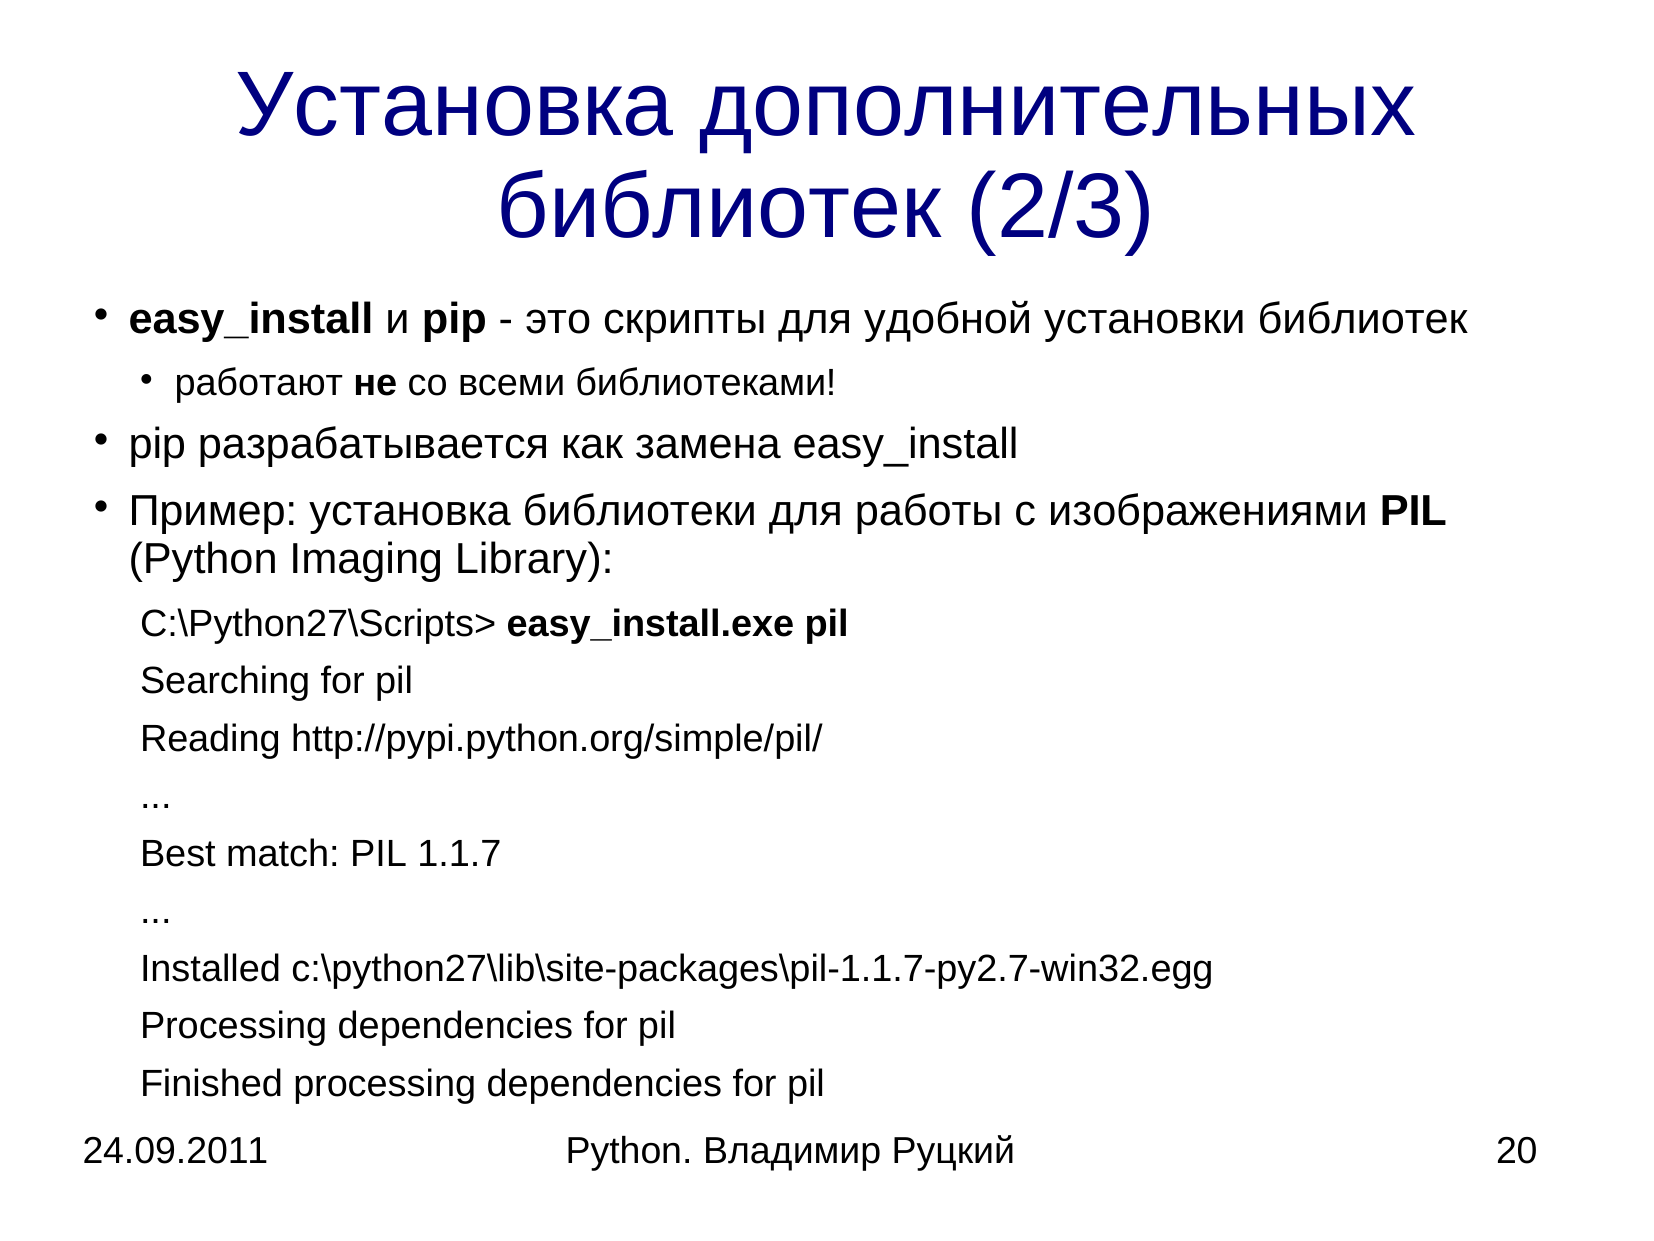

# Установка дополнительных библиотек (2/3)
easy_install и pip - это скрипты для удобной установки библиотек
работают не со всеми библиотеками!
pip разрабатывается как замена easy_install
Пример: установка библиотеки для работы с изображениями PIL (Python Imaging Library):
C:\Python27\Scripts> easy_install.exe pil
Searching for pil
Reading http://pypi.python.org/simple/pil/
...
Best match: PIL 1.1.7
...
Installed c:\python27\lib\site-packages\pil-1.1.7-py2.7-win32.egg
Processing dependencies for pil
Finished processing dependencies for pil
24.09.2011
Python. Владимир Руцкий
20